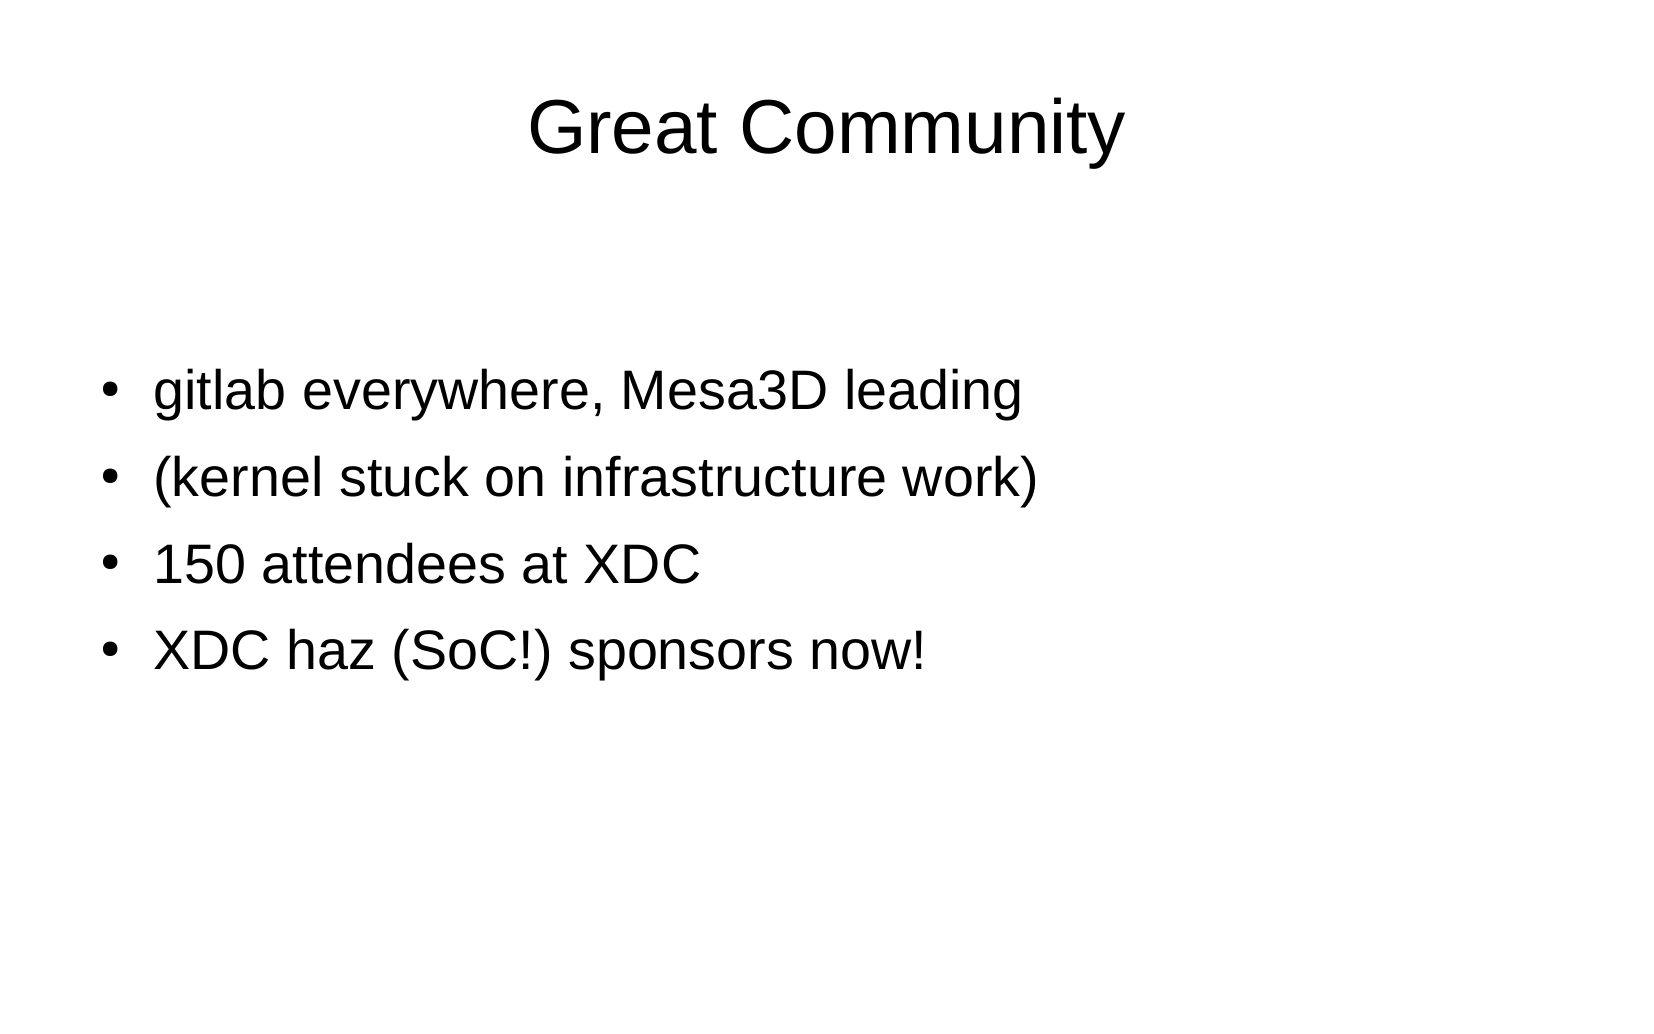

# Great Community
gitlab everywhere, Mesa3D leading
(kernel stuck on infrastructure work)
150 attendees at XDC
XDC haz (SoC!) sponsors now!